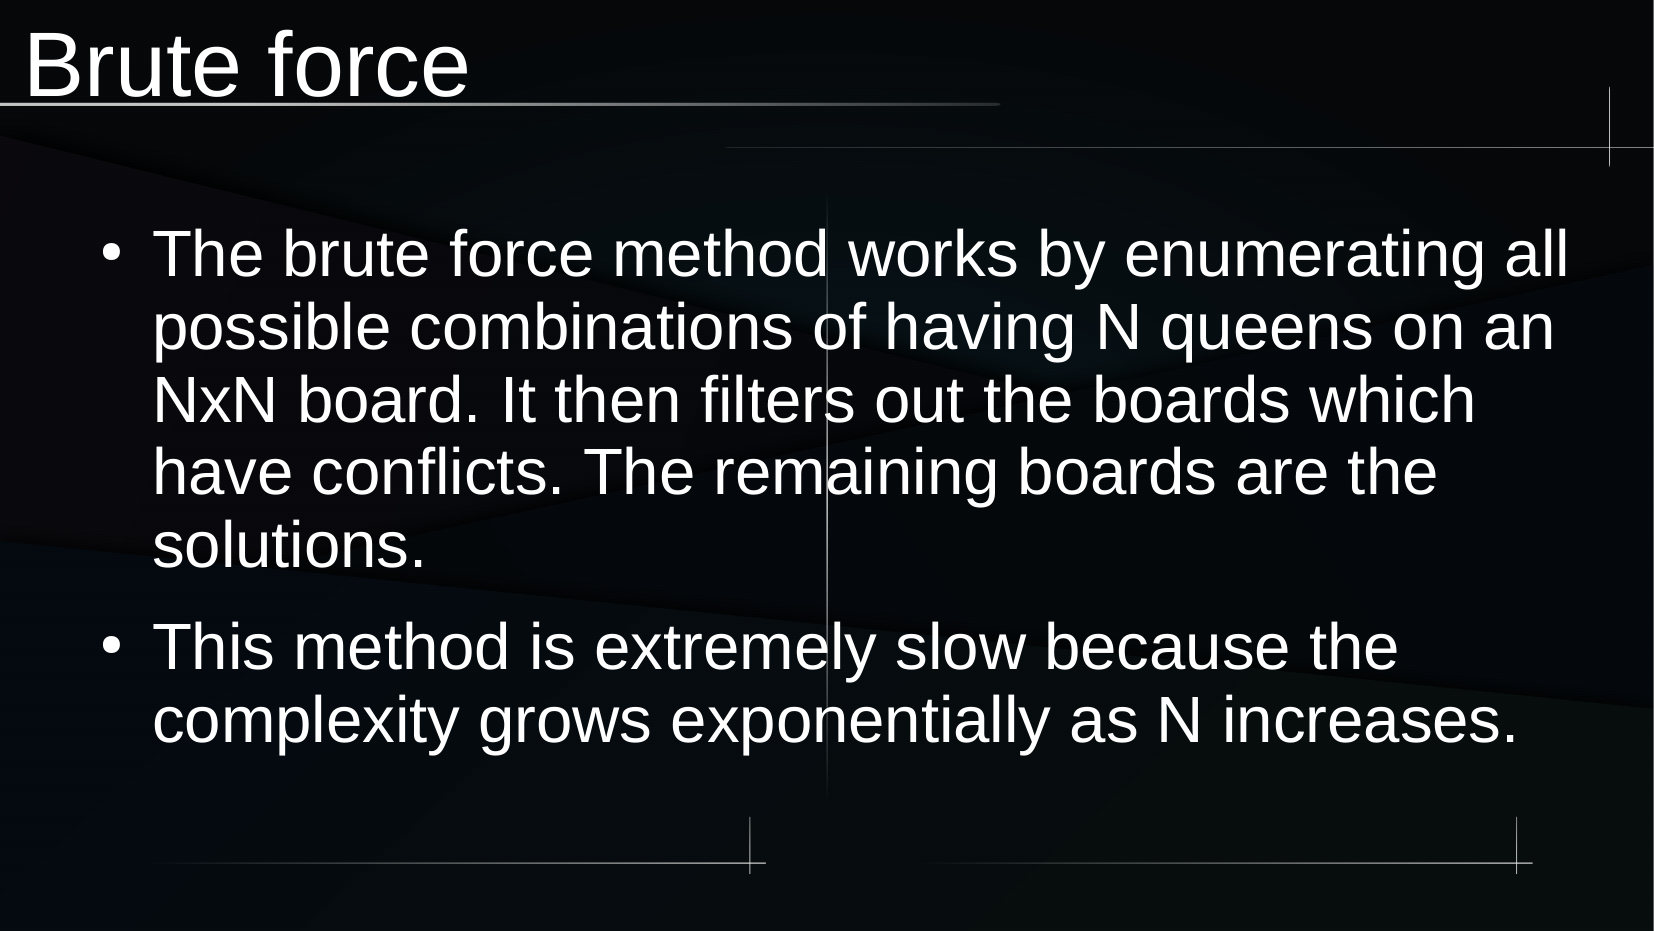

# Brute force
The brute force method works by enumerating all possible combinations of having N queens on an NxN board. It then filters out the boards which have conflicts. The remaining boards are the solutions.
This method is extremely slow because the complexity grows exponentially as N increases.